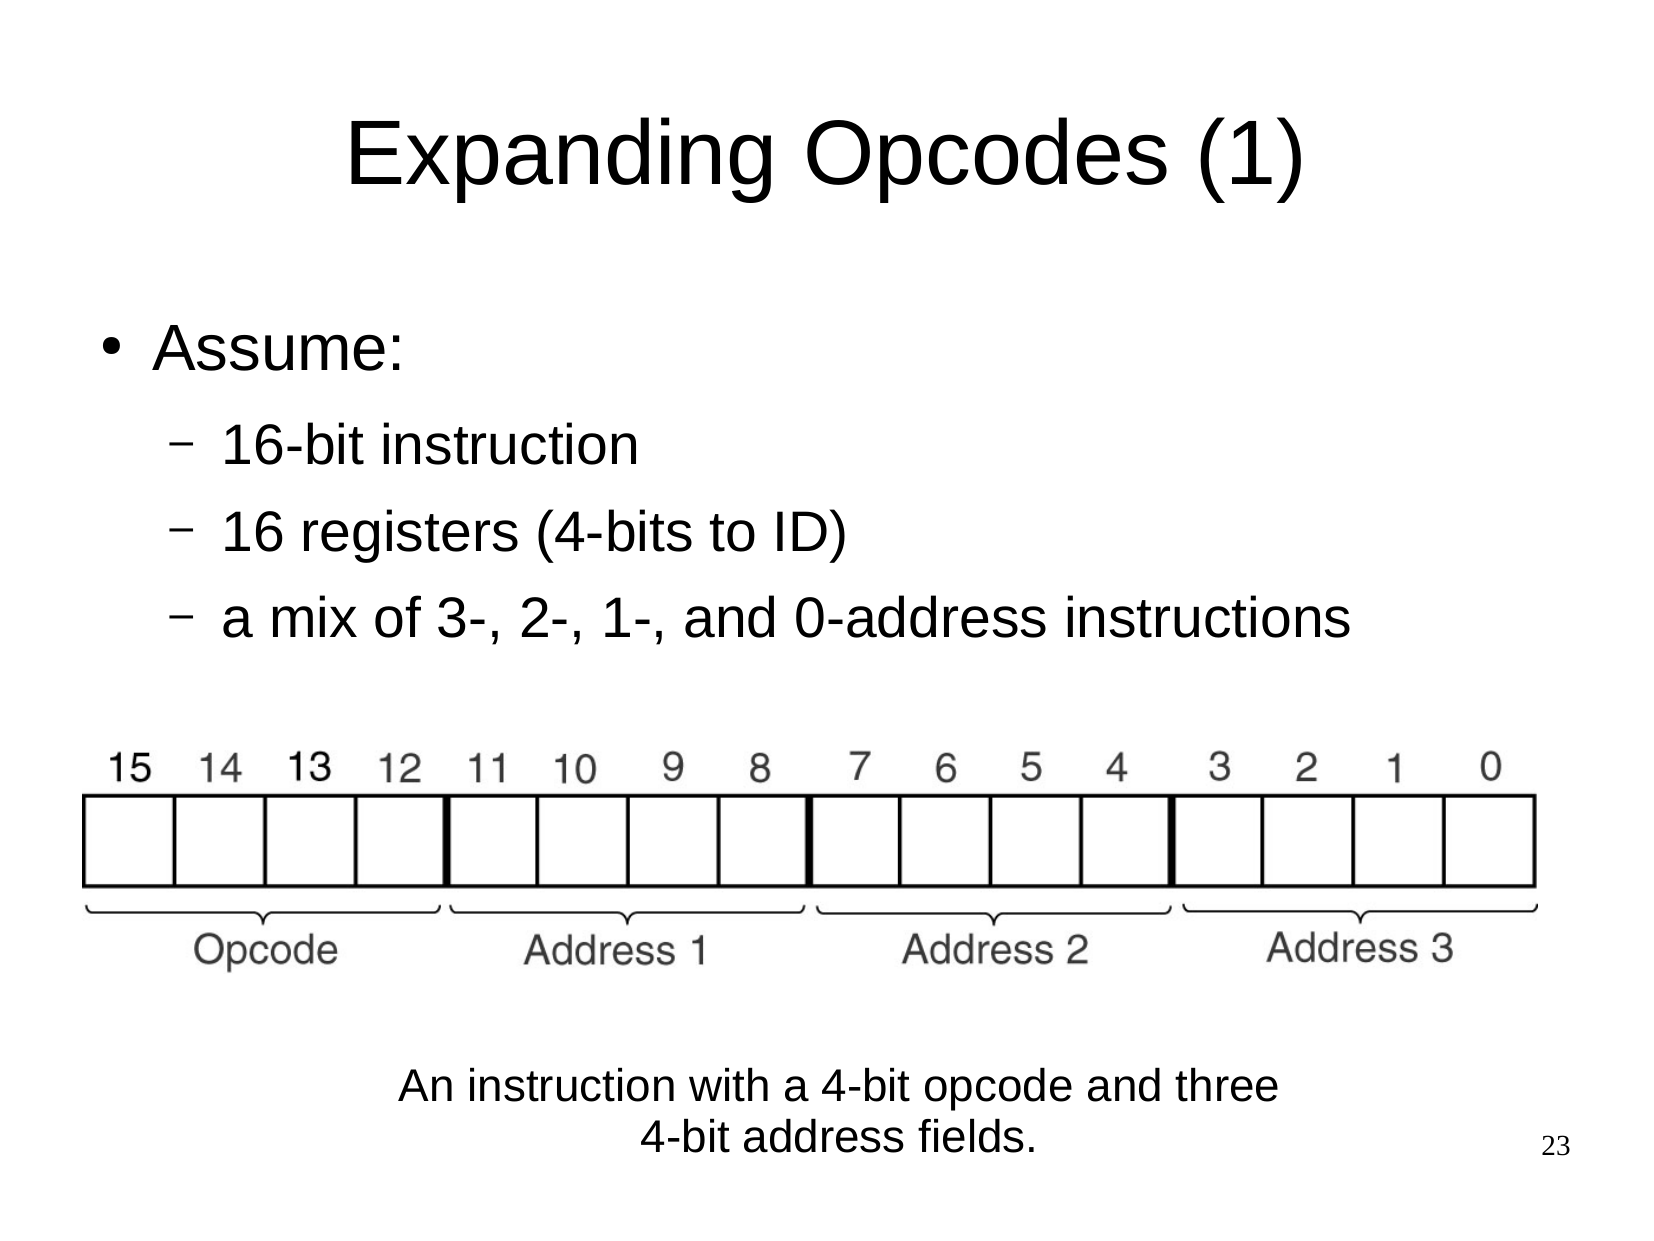

# Expanding Opcodes (1)
Assume:
16-bit instruction
16 registers (4-bits to ID)
a mix of 3-, 2-, 1-, and 0-address instructions
An instruction with a 4-bit opcode and three 4-bit address fields.
23